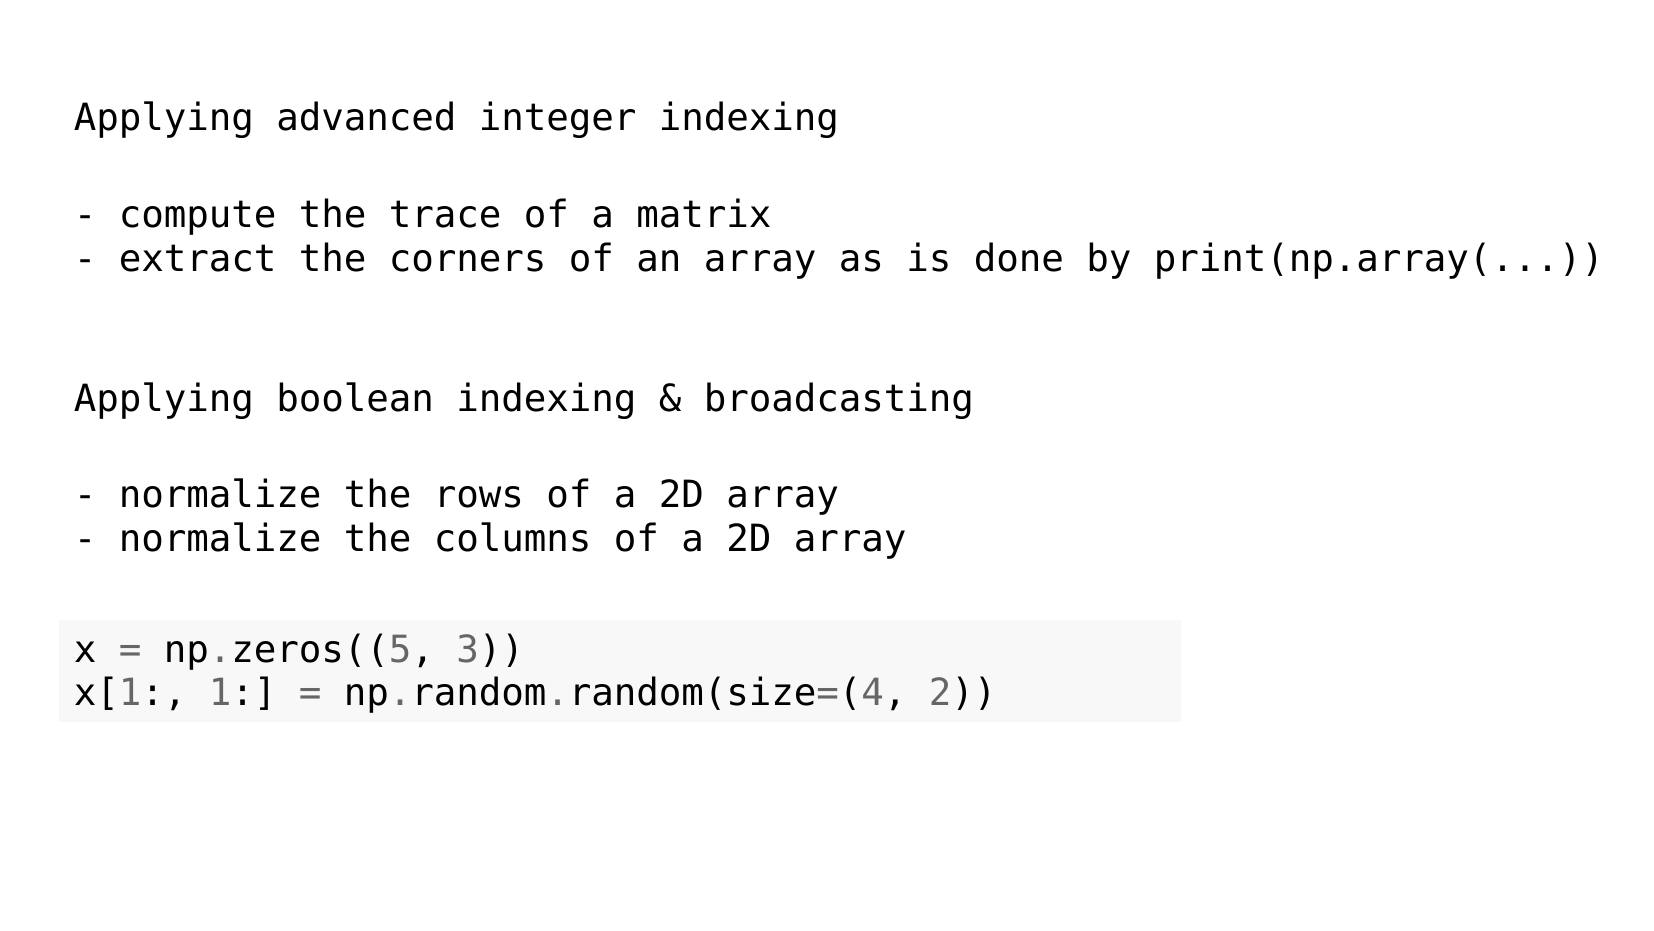

Applying advanced integer indexing
- compute the trace of a matrix
- extract the corners of an array as is done by print(np.array(...))
Applying boolean indexing & broadcasting
- normalize the rows of a 2D array
- normalize the columns of a 2D array
x = np.zeros((5, 3))
x[1:, 1:] = np.random.random(size=(4, 2))